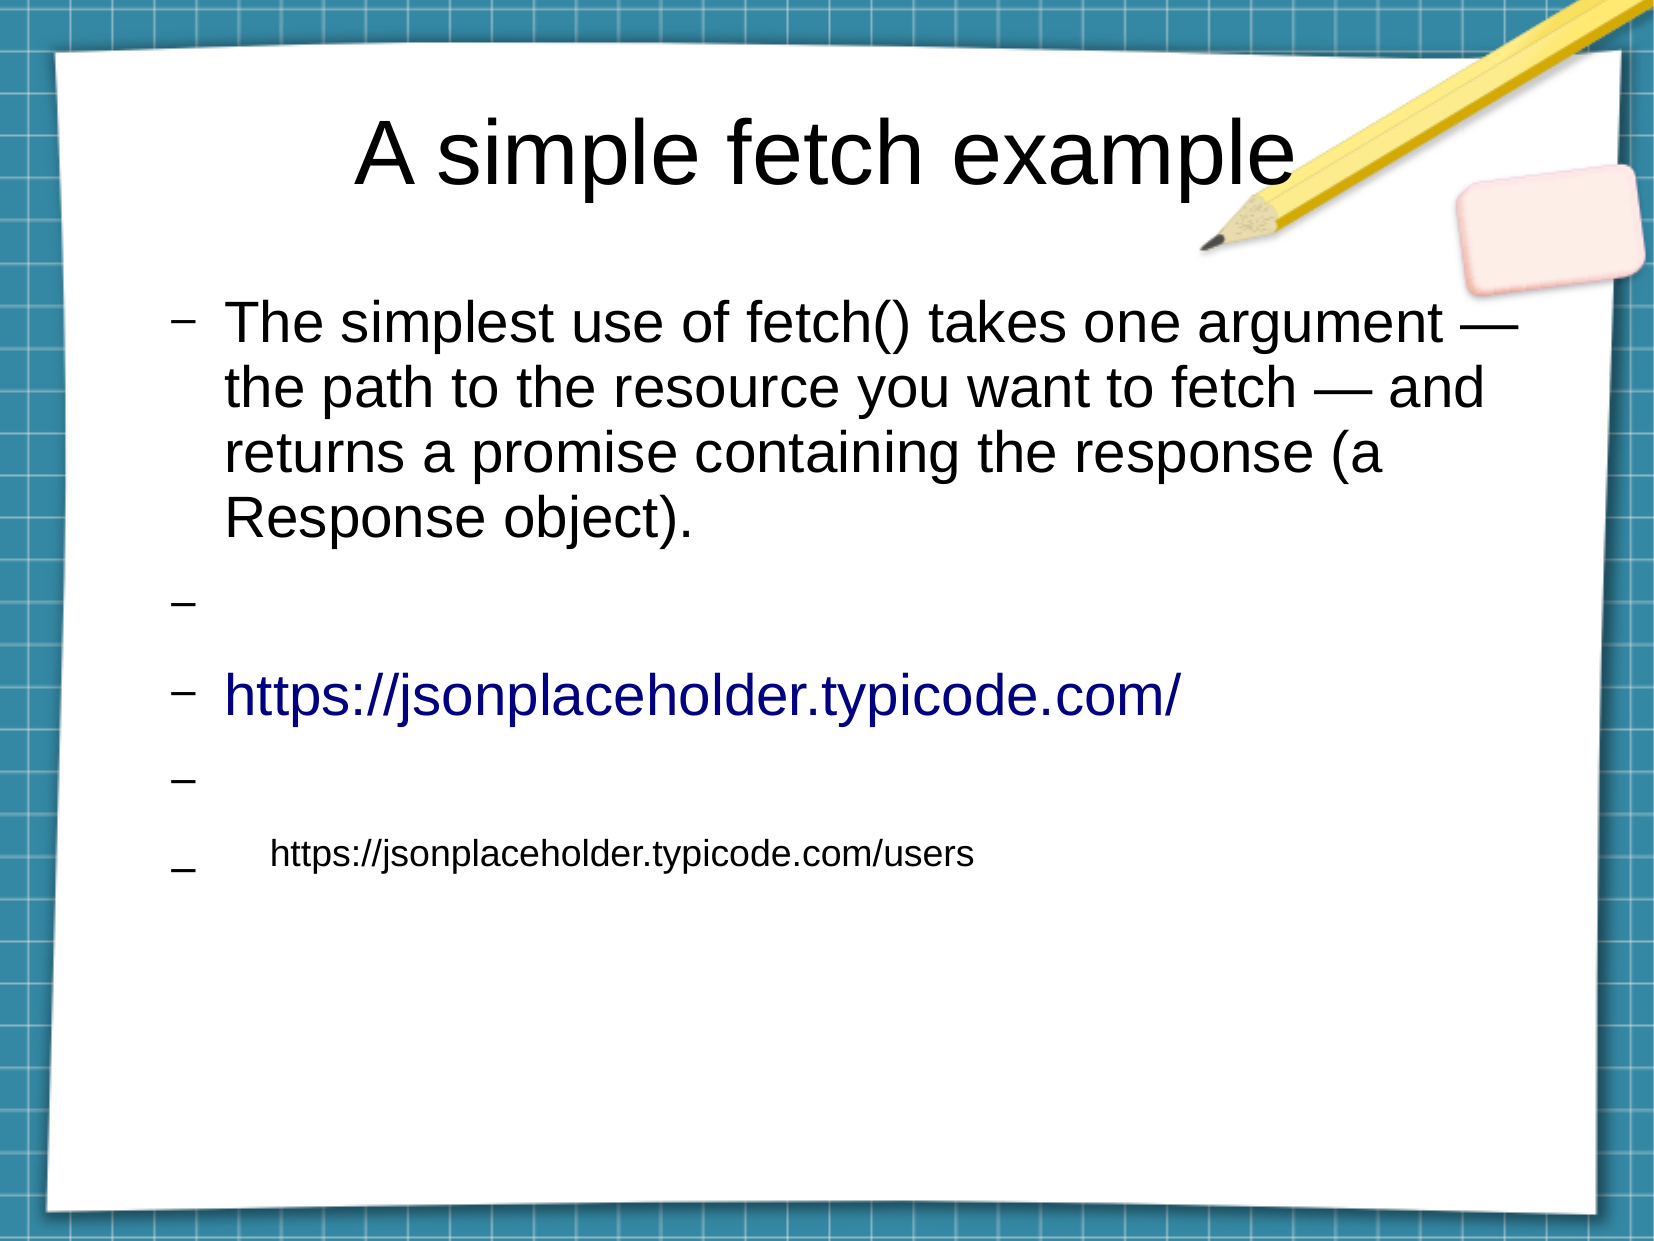

# A simple fetch example
The simplest use of fetch() takes one argument — the path to the resource you want to fetch — and returns a promise containing the response (a Response object).
https://jsonplaceholder.typicode.com/
https://jsonplaceholder.typicode.com/users